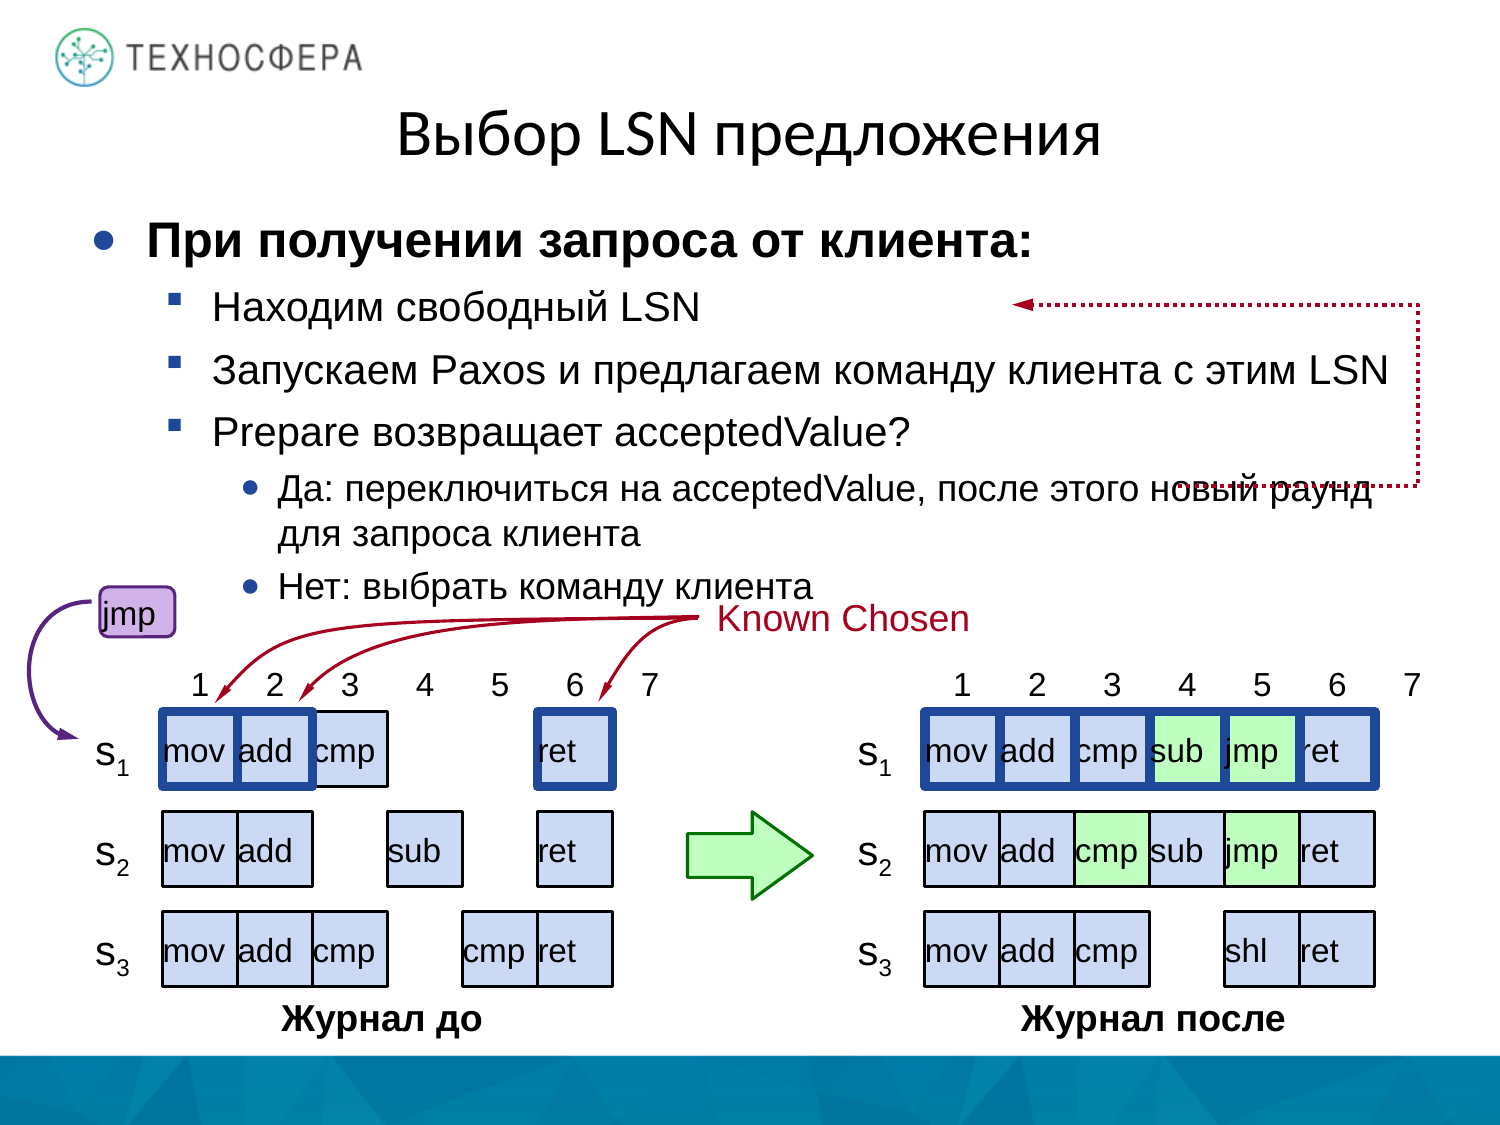

Выбор LSN предложения
# При получении запроса от клиента:
Находим свободный LSN
Запускаем Paxos и предлагаем команду клиента с этим LSN
Prepare возвращает acceptedValue?
Да: переключиться на acceptedValue, после этого новый раунд для запроса клиента
Нет: выбрать команду клиента
jmp
Known Chosen
1
2
3
4
5
6
7
1
2
3
4
5
6
7
mov
add
cmp
ret
mov
add
cmp
sub
jmp
ret
s1
s1
mov
add
sub
ret
mov
add
cmp
sub
jmp
ret
s2
s2
mov
add
cmp
cmp
ret
mov
add
cmp
shl
ret
s3
s3
Журнал до
Журнал после